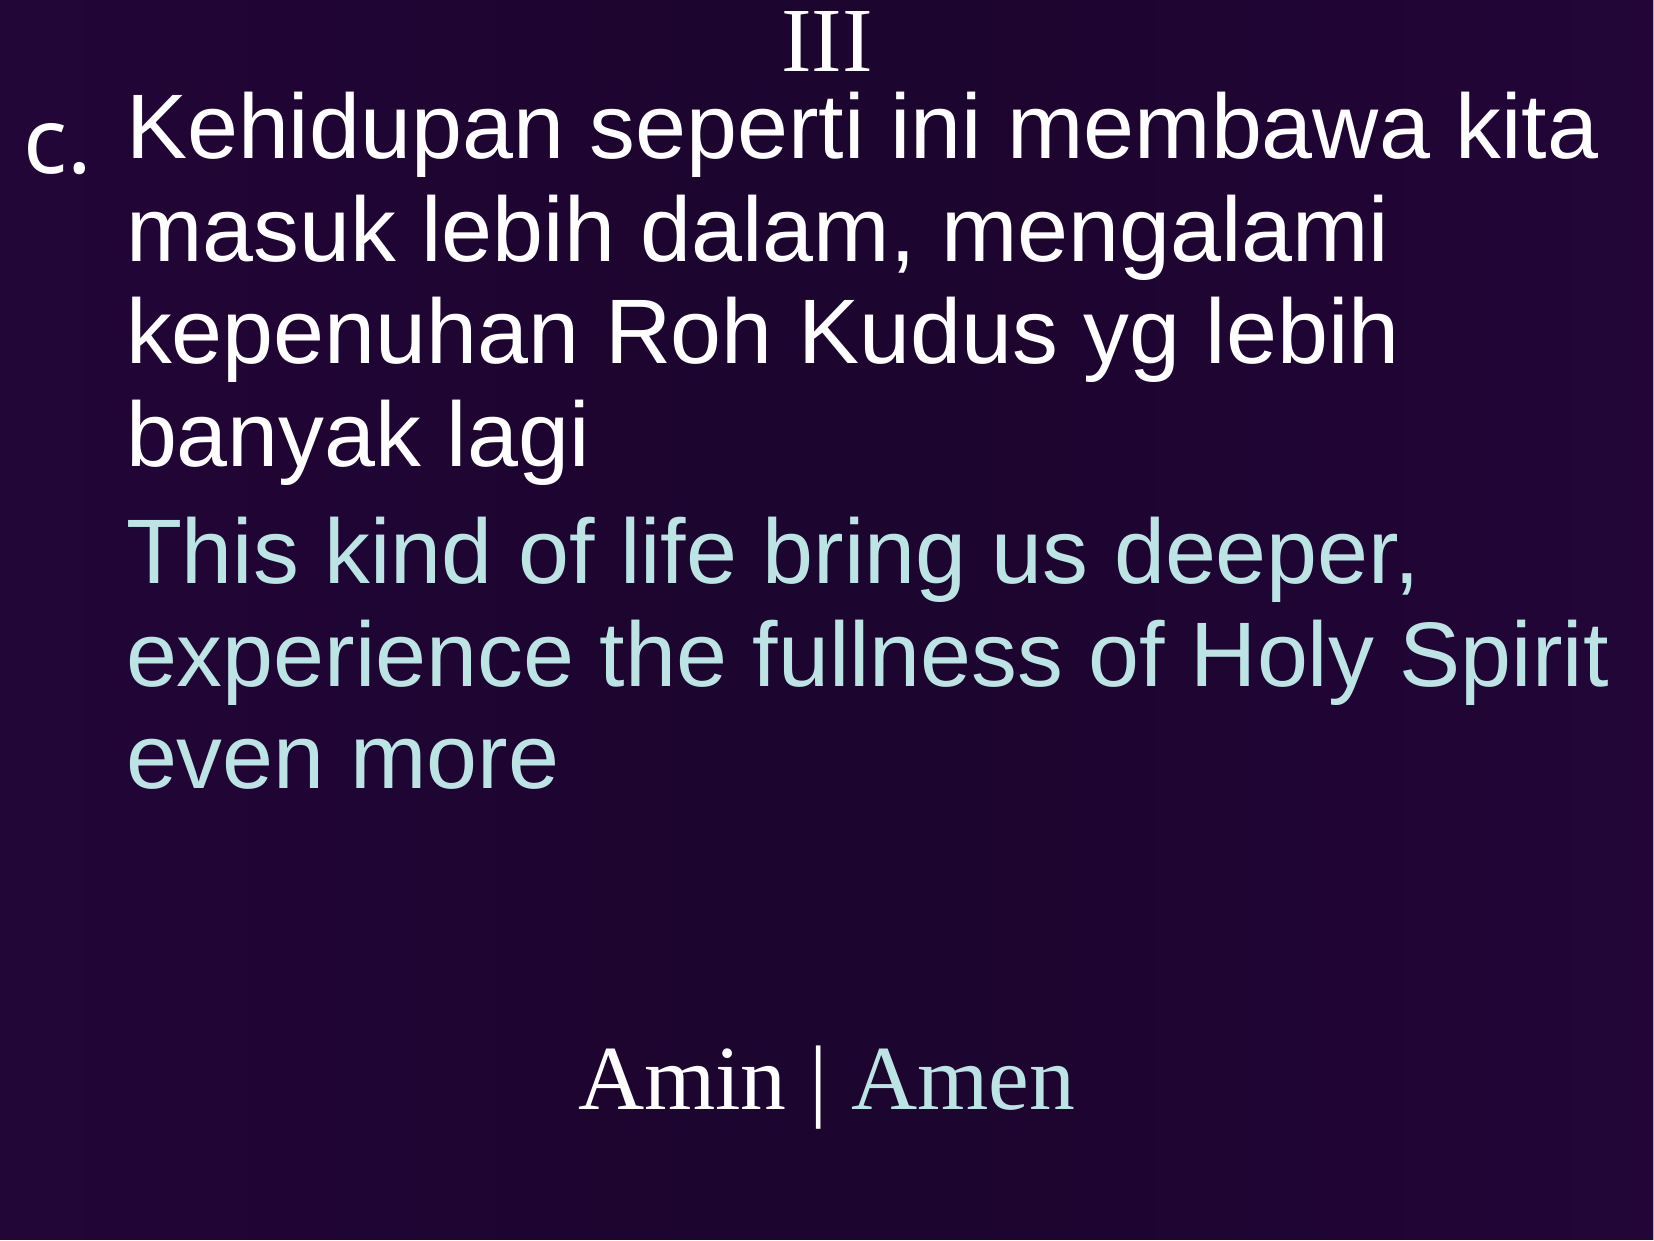

III
| c. | Kehidupan seperti ini membawa kita masuk lebih dalam, mengalami kepenuhan Roh Kudus yg lebih banyak lagi |
| --- | --- |
| | This kind of life bring us deeper, experience the fullness of Holy Spirit even more |
Amin | Amen